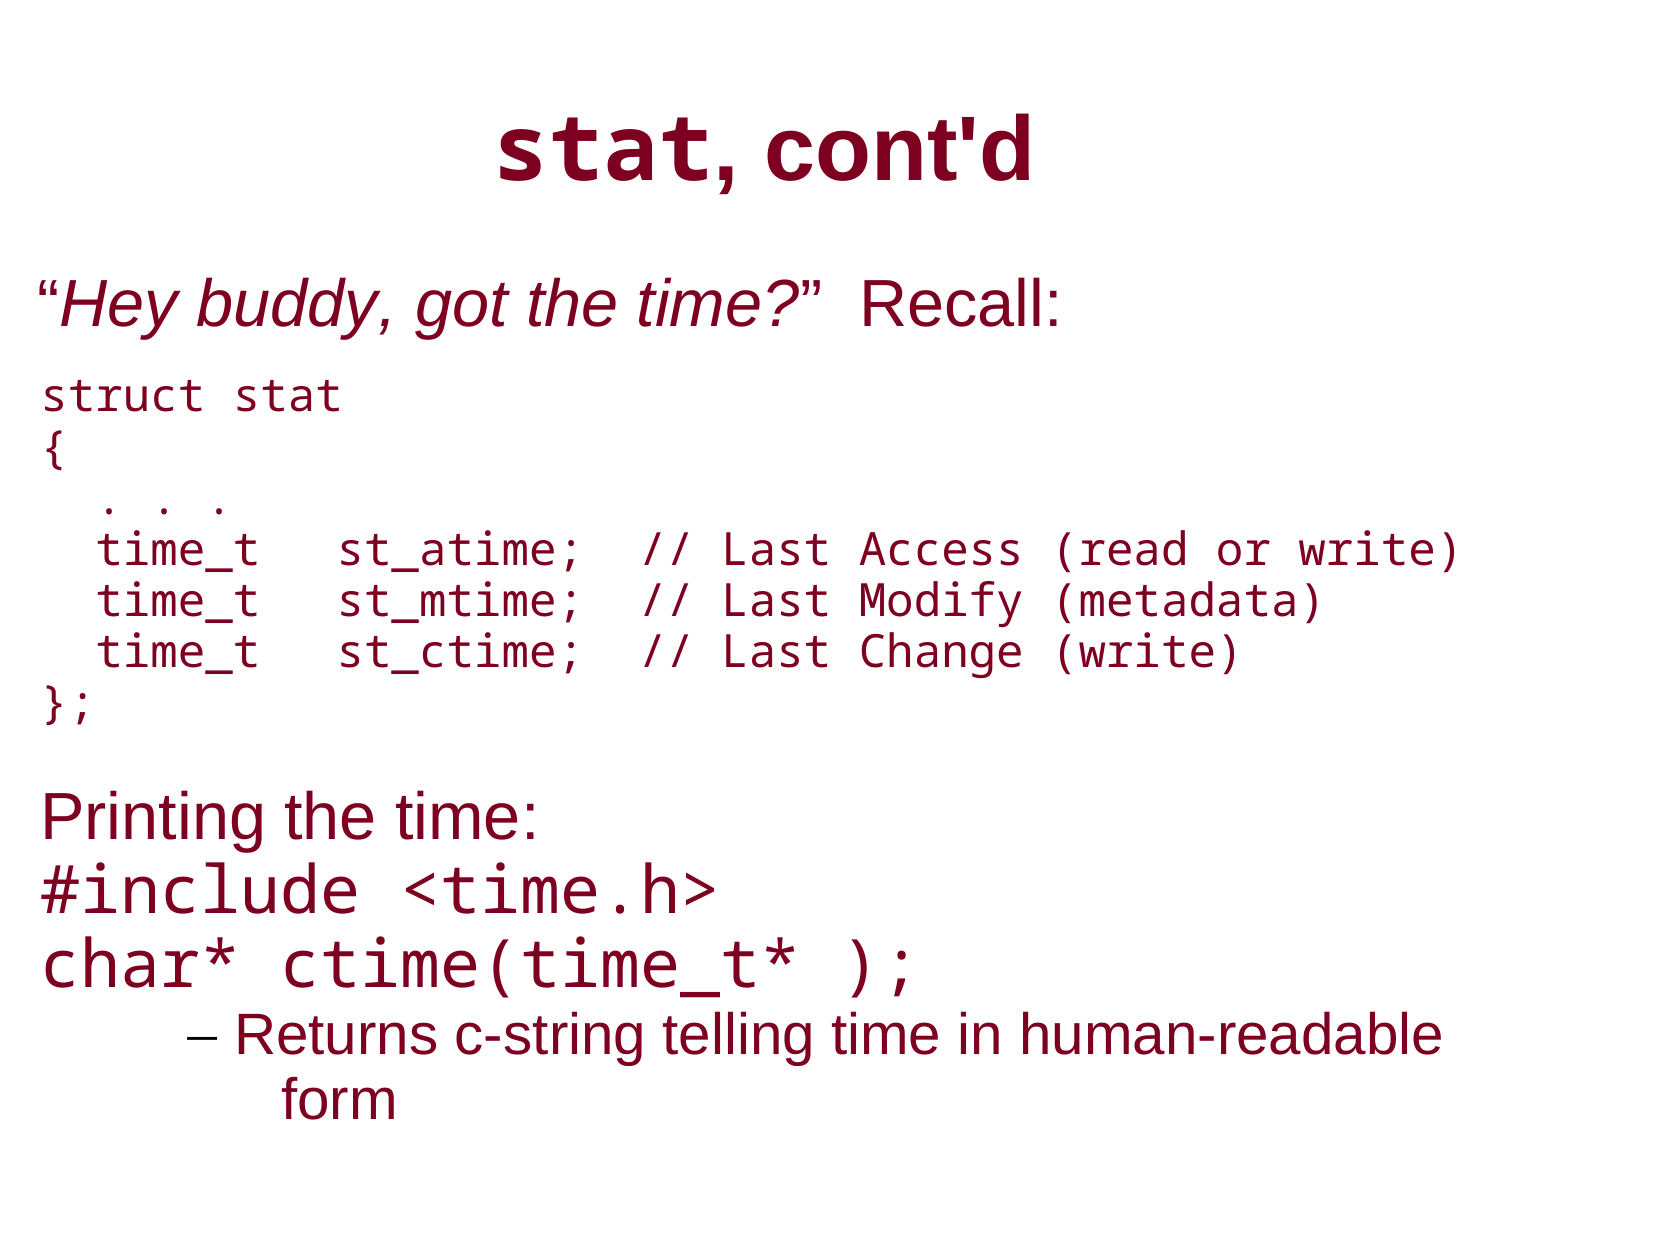

# stat, cont'd
“Hey buddy, got the time?” Recall:
struct stat
{
 . . .
 time_t		st_atime; // Last Access (read or write)
 time_t		st_mtime; // Last Modify (metadata)
 time_t		st_ctime; // Last Change (write)
};
Printing the time:
#include <time.h>
char* ctime(time_t* );
Returns c-string telling time in human-readable form